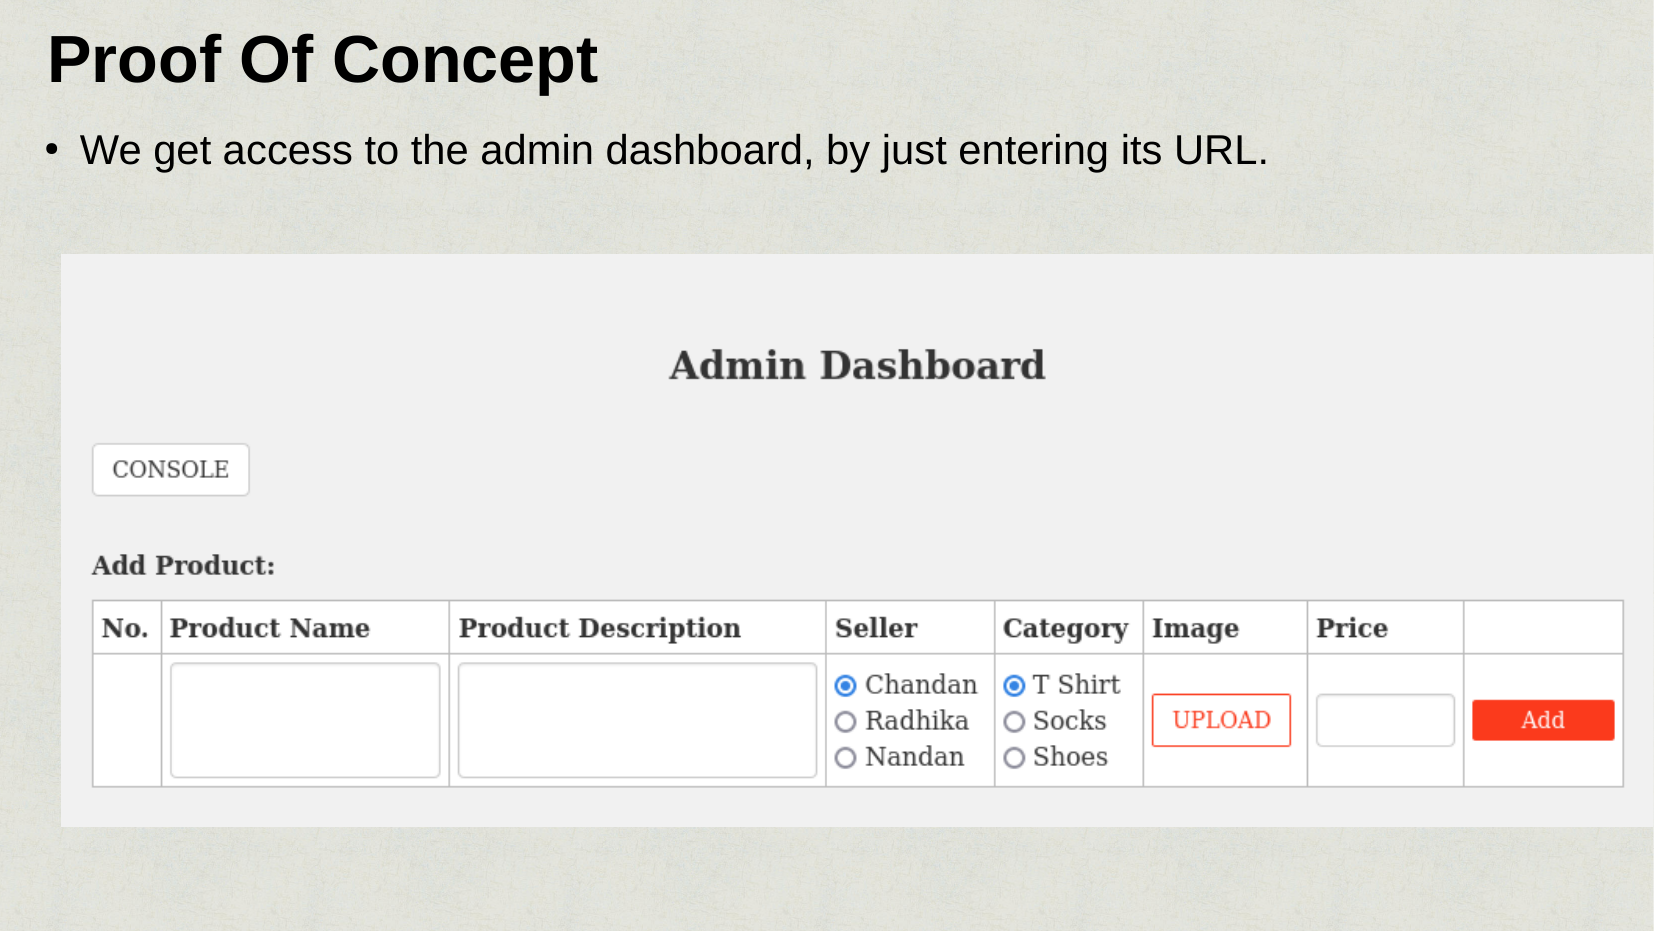

# Proof Of Concept
We get access to the admin dashboard, by just entering its URL.